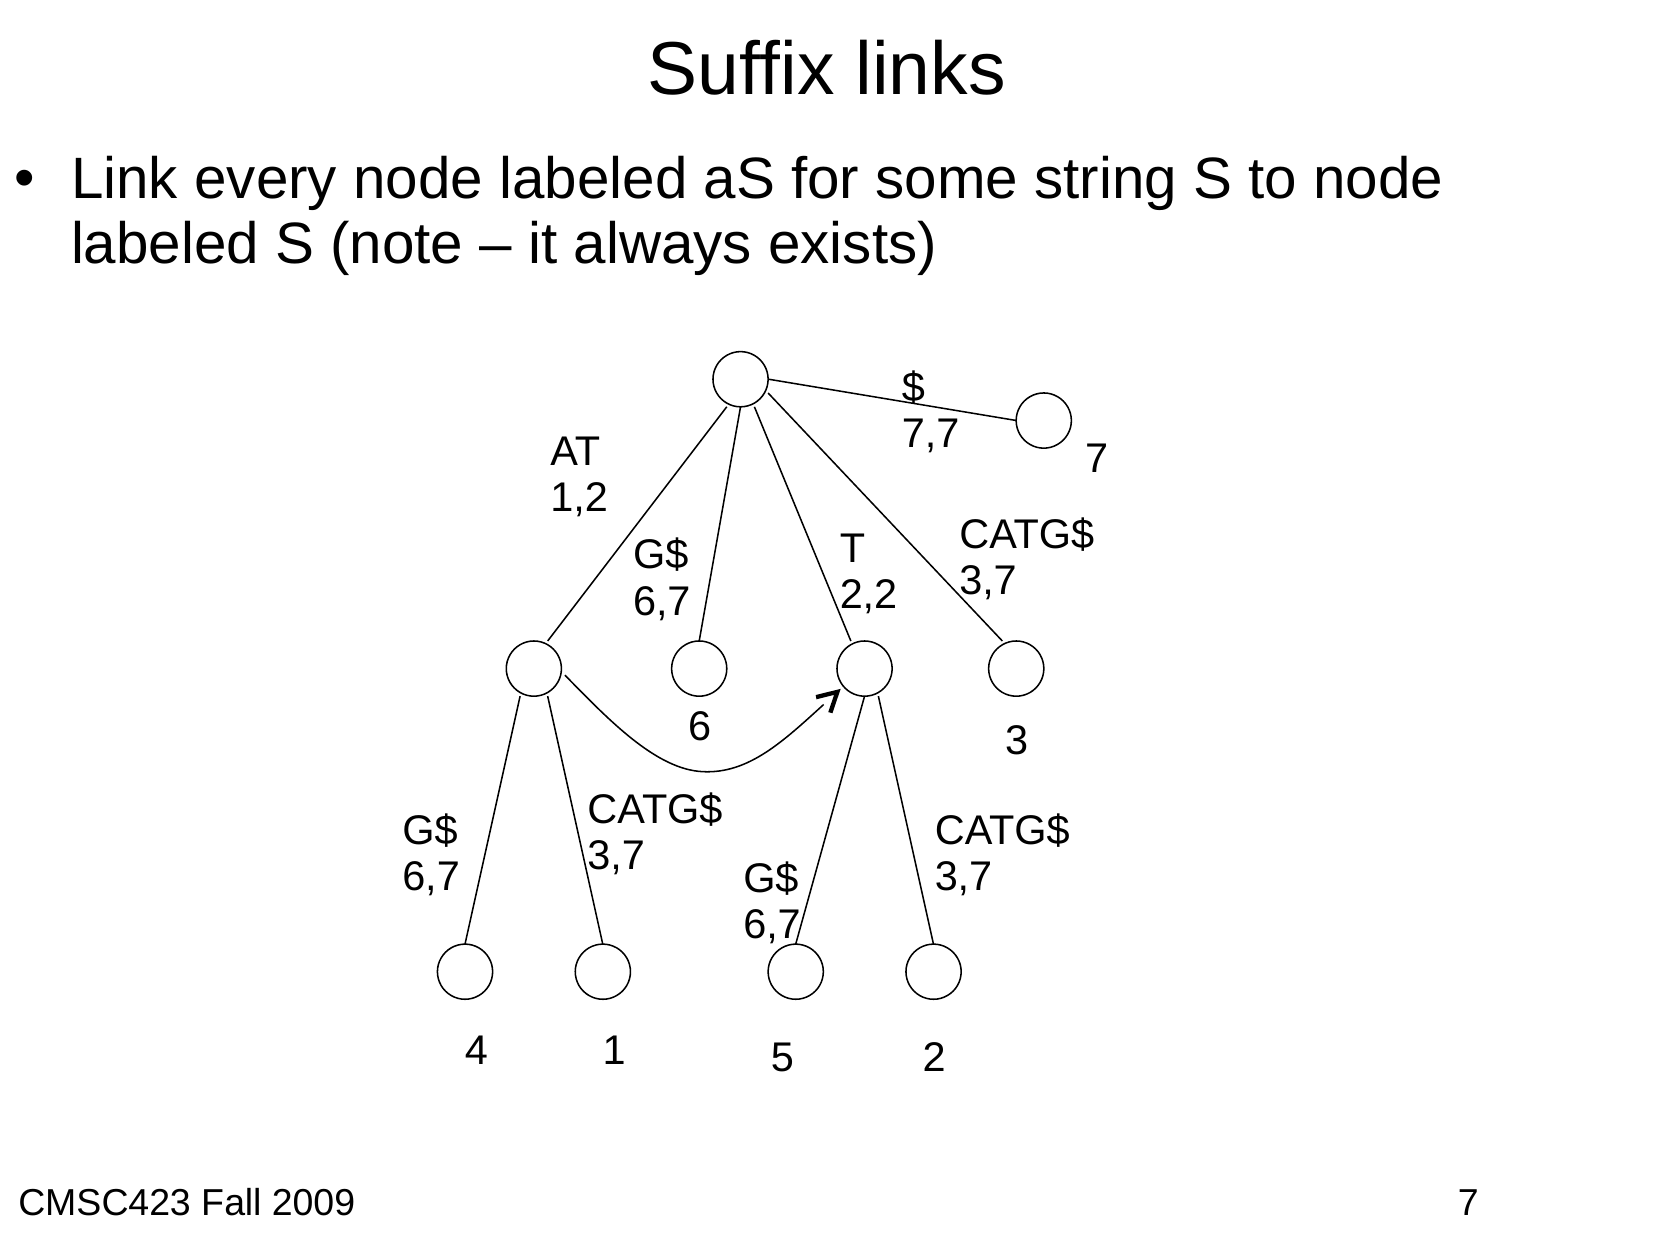

# Suffix links
Link every node labeled aS for some string S to node labeled S (note – it always exists)
$
7,7
AT
1,2
7
CATG$
3,7
T
2,2
G$
6,7
6
3
CATG$
3,7
G$
6,7
CATG$
3,7
G$
6,7
4
1
5
2
CMSC423 Fall 2009
7